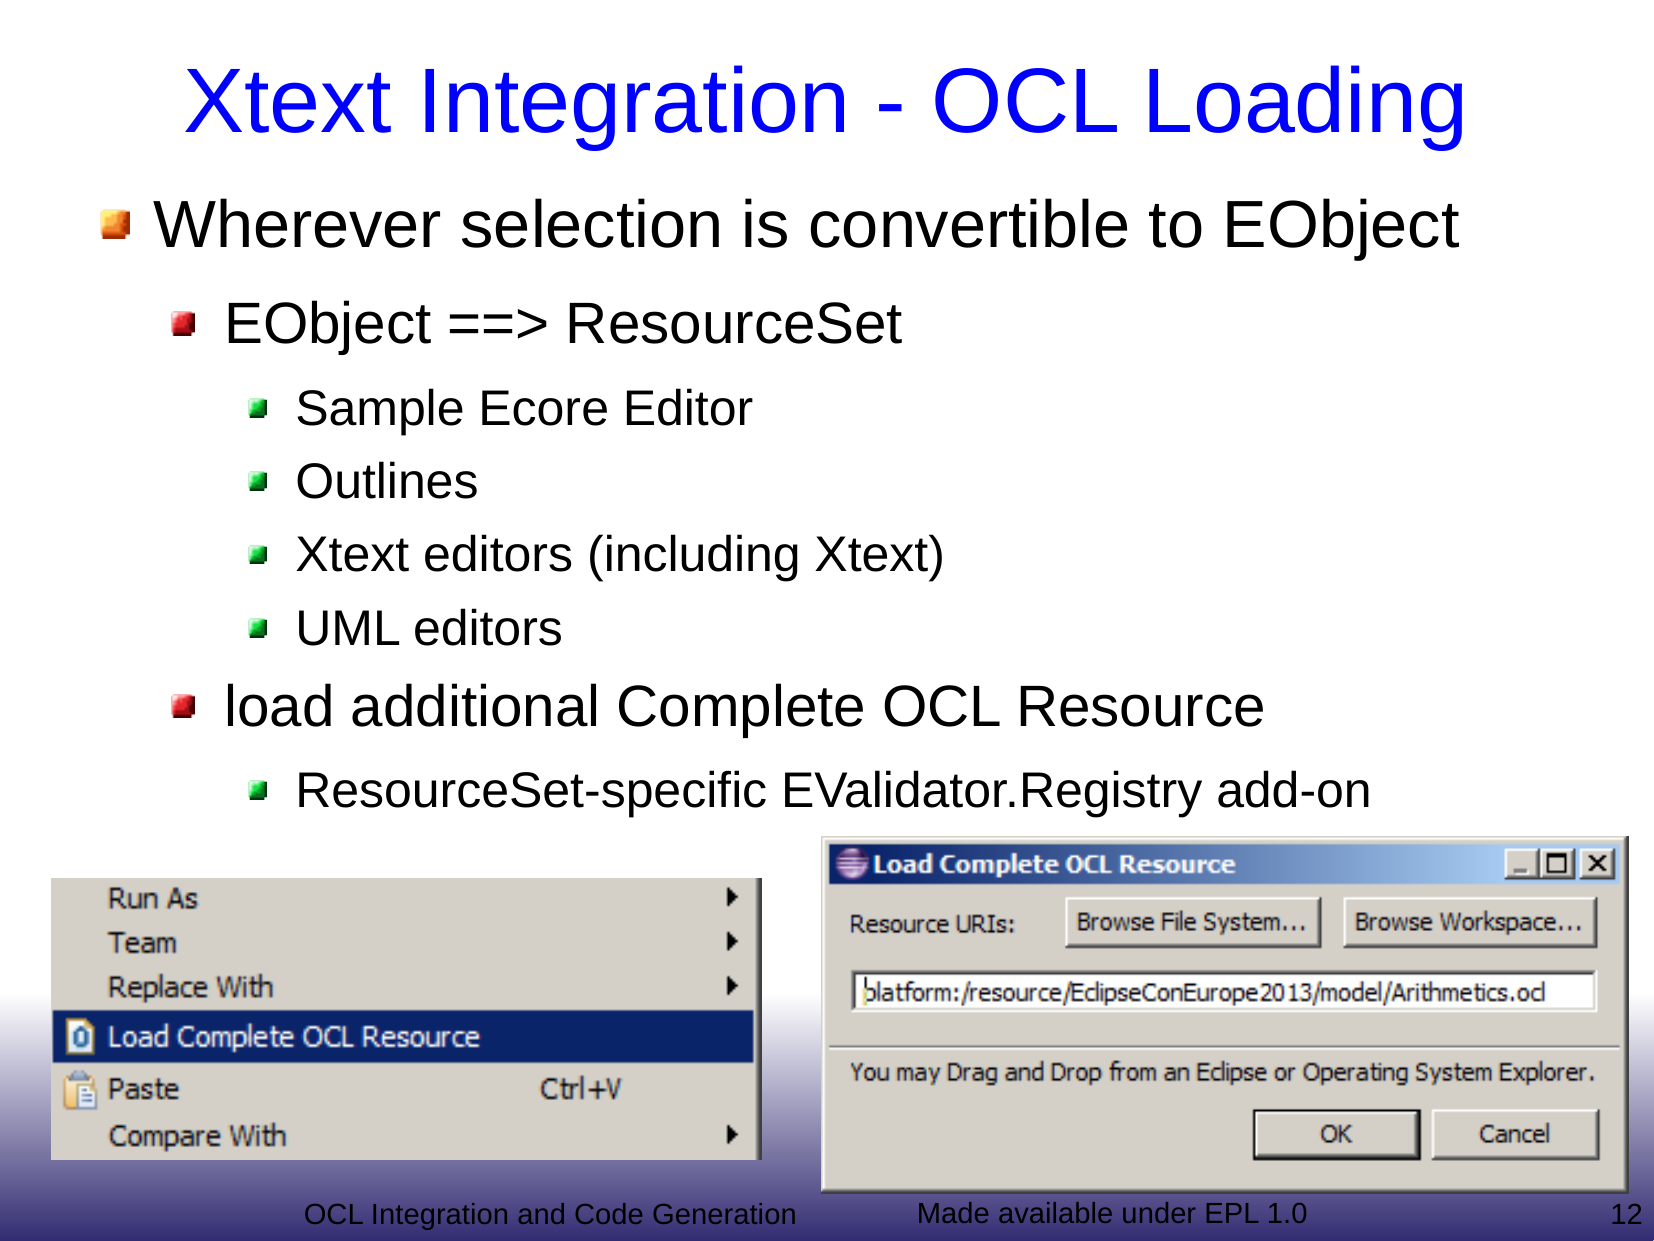

# Xtext Integration - OCL Loading
Wherever selection is convertible to EObject
EObject ==> ResourceSet
Sample Ecore Editor
Outlines
Xtext editors (including Xtext)
UML editors
load additional Complete OCL Resource
ResourceSet-specific EValidator.Registry add-on
OCL Integration and Code Generation
12